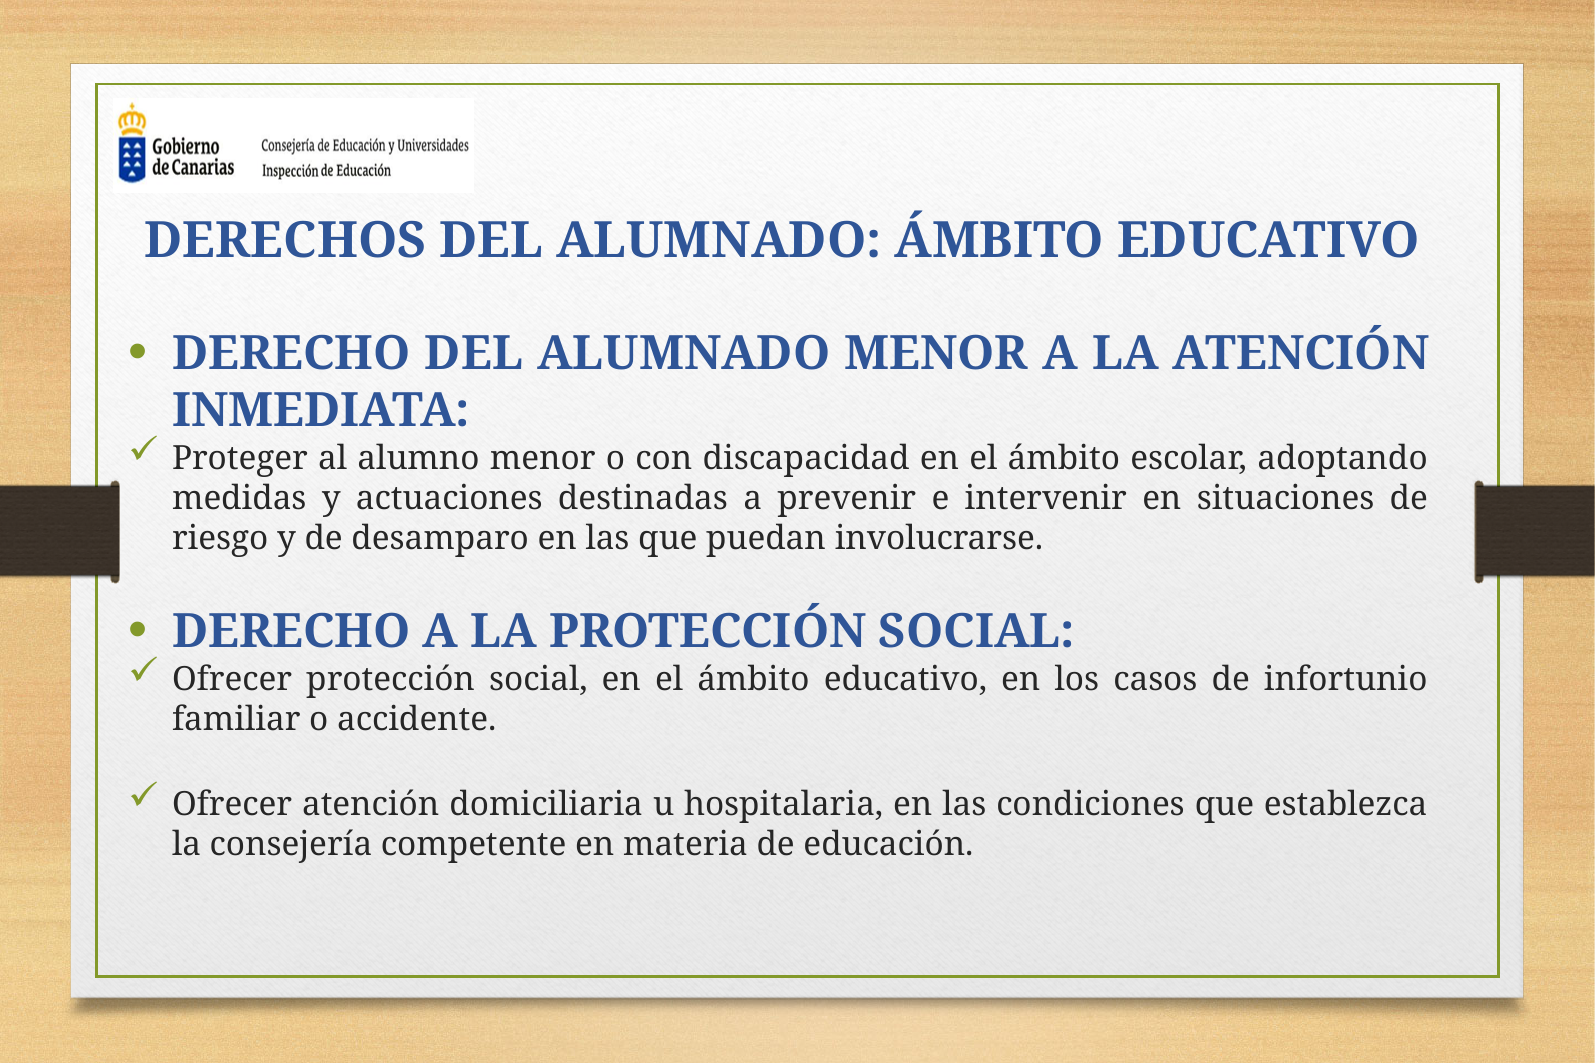

DERECHOS DEL ALUMNADO: ÁMBITO EDUCATIVO
DERECHO DEL ALUMNADO MENOR A LA ATENCIÓN INMEDIATA:
Proteger al alumno menor o con discapacidad en el ámbito escolar, adoptando medidas y actuaciones destinadas a prevenir e intervenir en situaciones de riesgo y de desamparo en las que puedan involucrarse.
DERECHO A LA PROTECCIÓN SOCIAL:
Ofrecer protección social, en el ámbito educativo, en los casos de infortunio familiar o accidente.
Ofrecer atención domiciliaria u hospitalaria, en las condiciones que establezca la consejería competente en materia de educación.